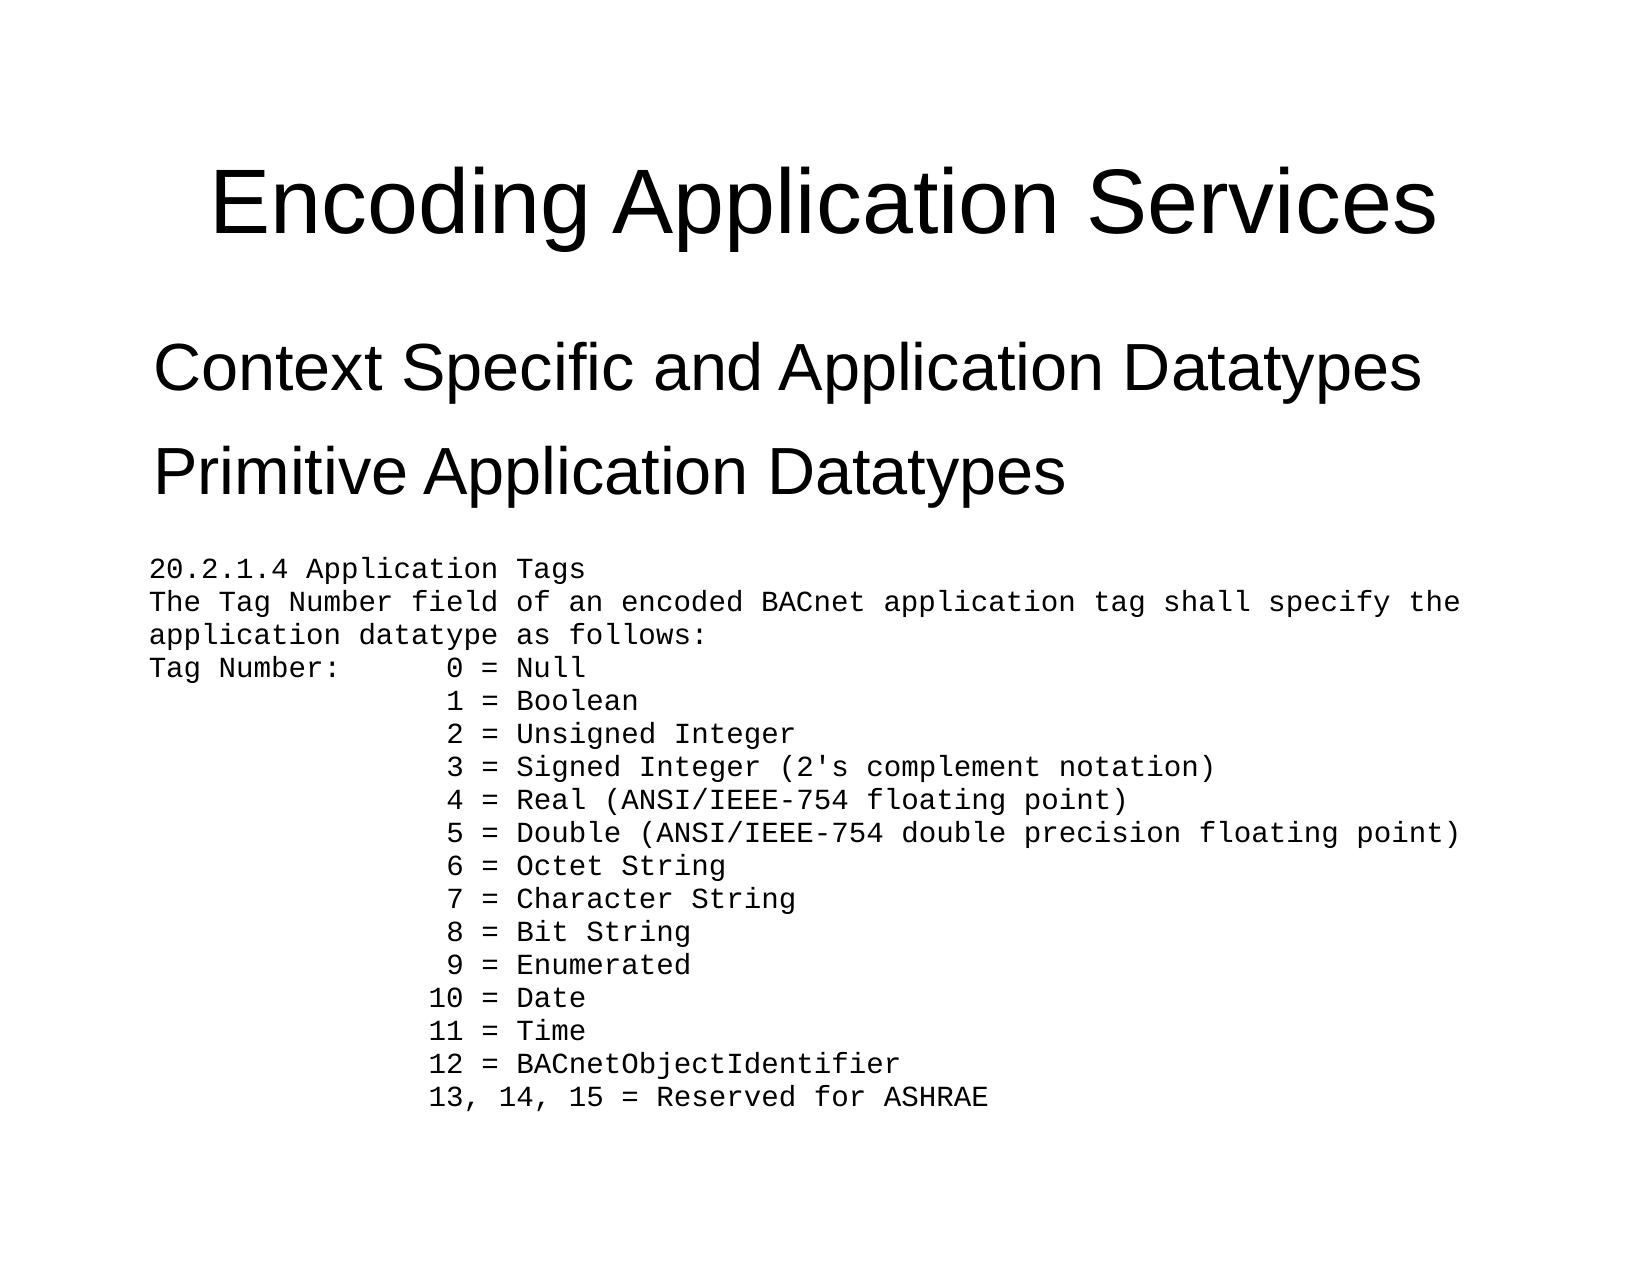

# Encoding Application Services
Context Specific and Application Datatypes
Primitive Application Datatypes
20.2.1.4 Application Tags
The Tag Number field of an encoded BACnet application tag shall specify the application datatype as follows:
Tag Number: 0 = Null
 1 = Boolean
 2 = Unsigned Integer
 3 = Signed Integer (2's complement notation)
 4 = Real (ANSI/IEEE-754 floating point)
 5 = Double (ANSI/IEEE-754 double precision floating point)
 6 = Octet String
 7 = Character String
 8 = Bit String
 9 = Enumerated
 10 = Date
 11 = Time
 12 = BACnetObjectIdentifier
 13, 14, 15 = Reserved for ASHRAE